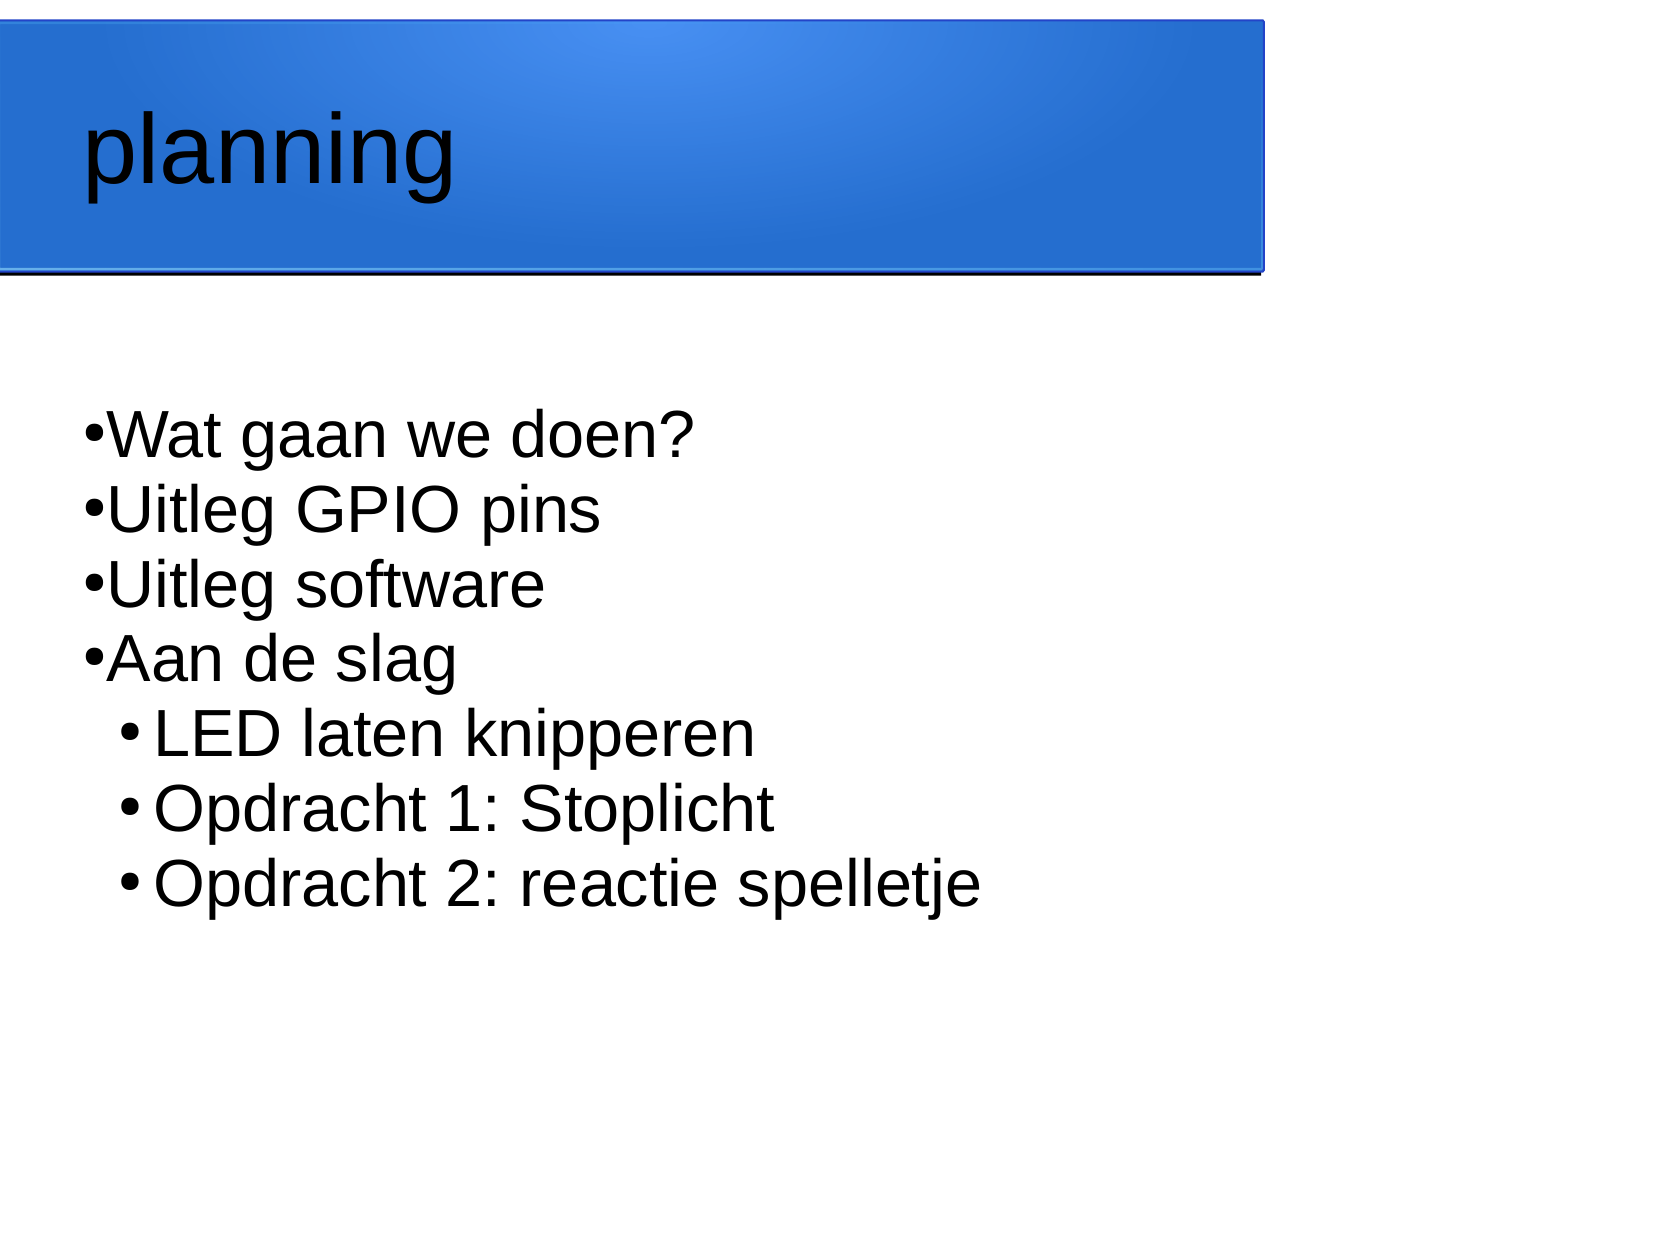

# planning
Wat gaan we doen?
Uitleg GPIO pins
Uitleg software
Aan de slag
LED laten knipperen
Opdracht 1: Stoplicht
Opdracht 2: reactie spelletje